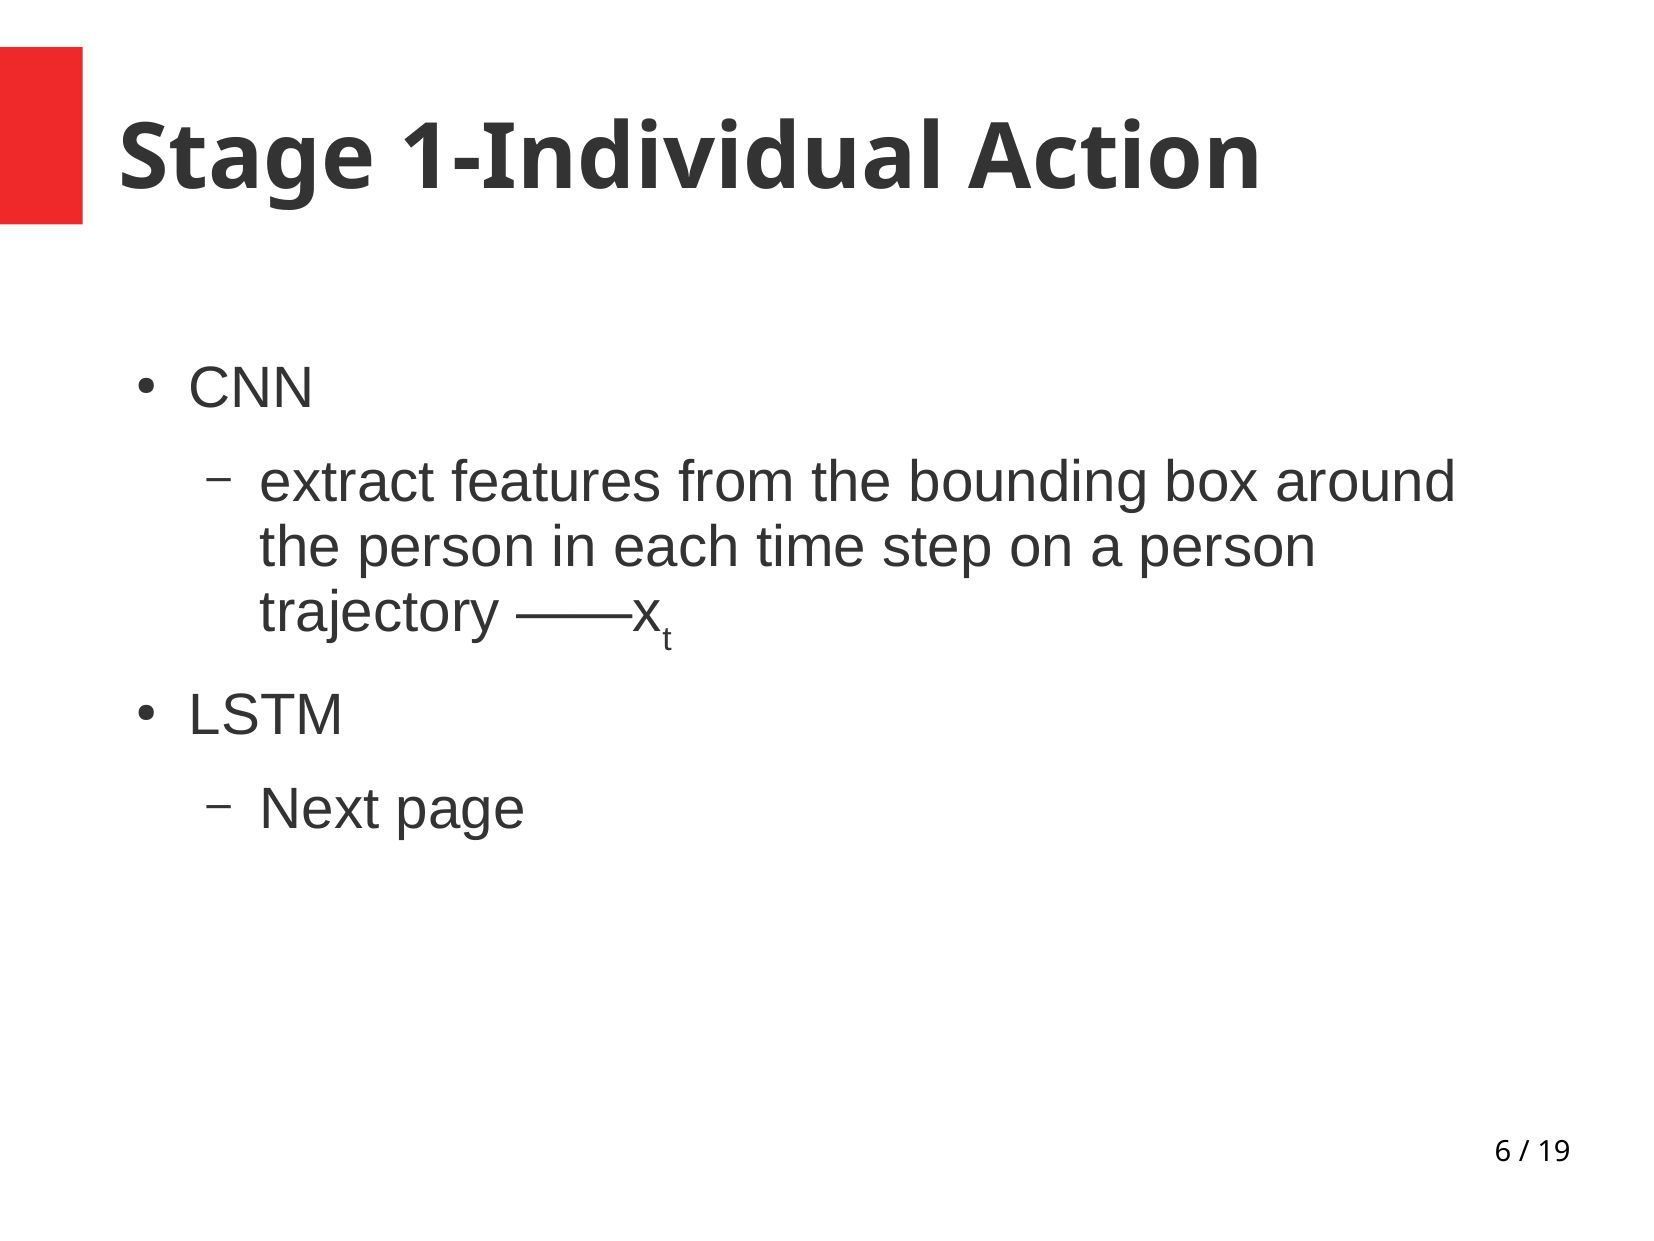

Stage 1-Individual Action
# CNN
extract features from the bounding box around the person in each time step on a person trajectory ——xt
LSTM
Next page
6